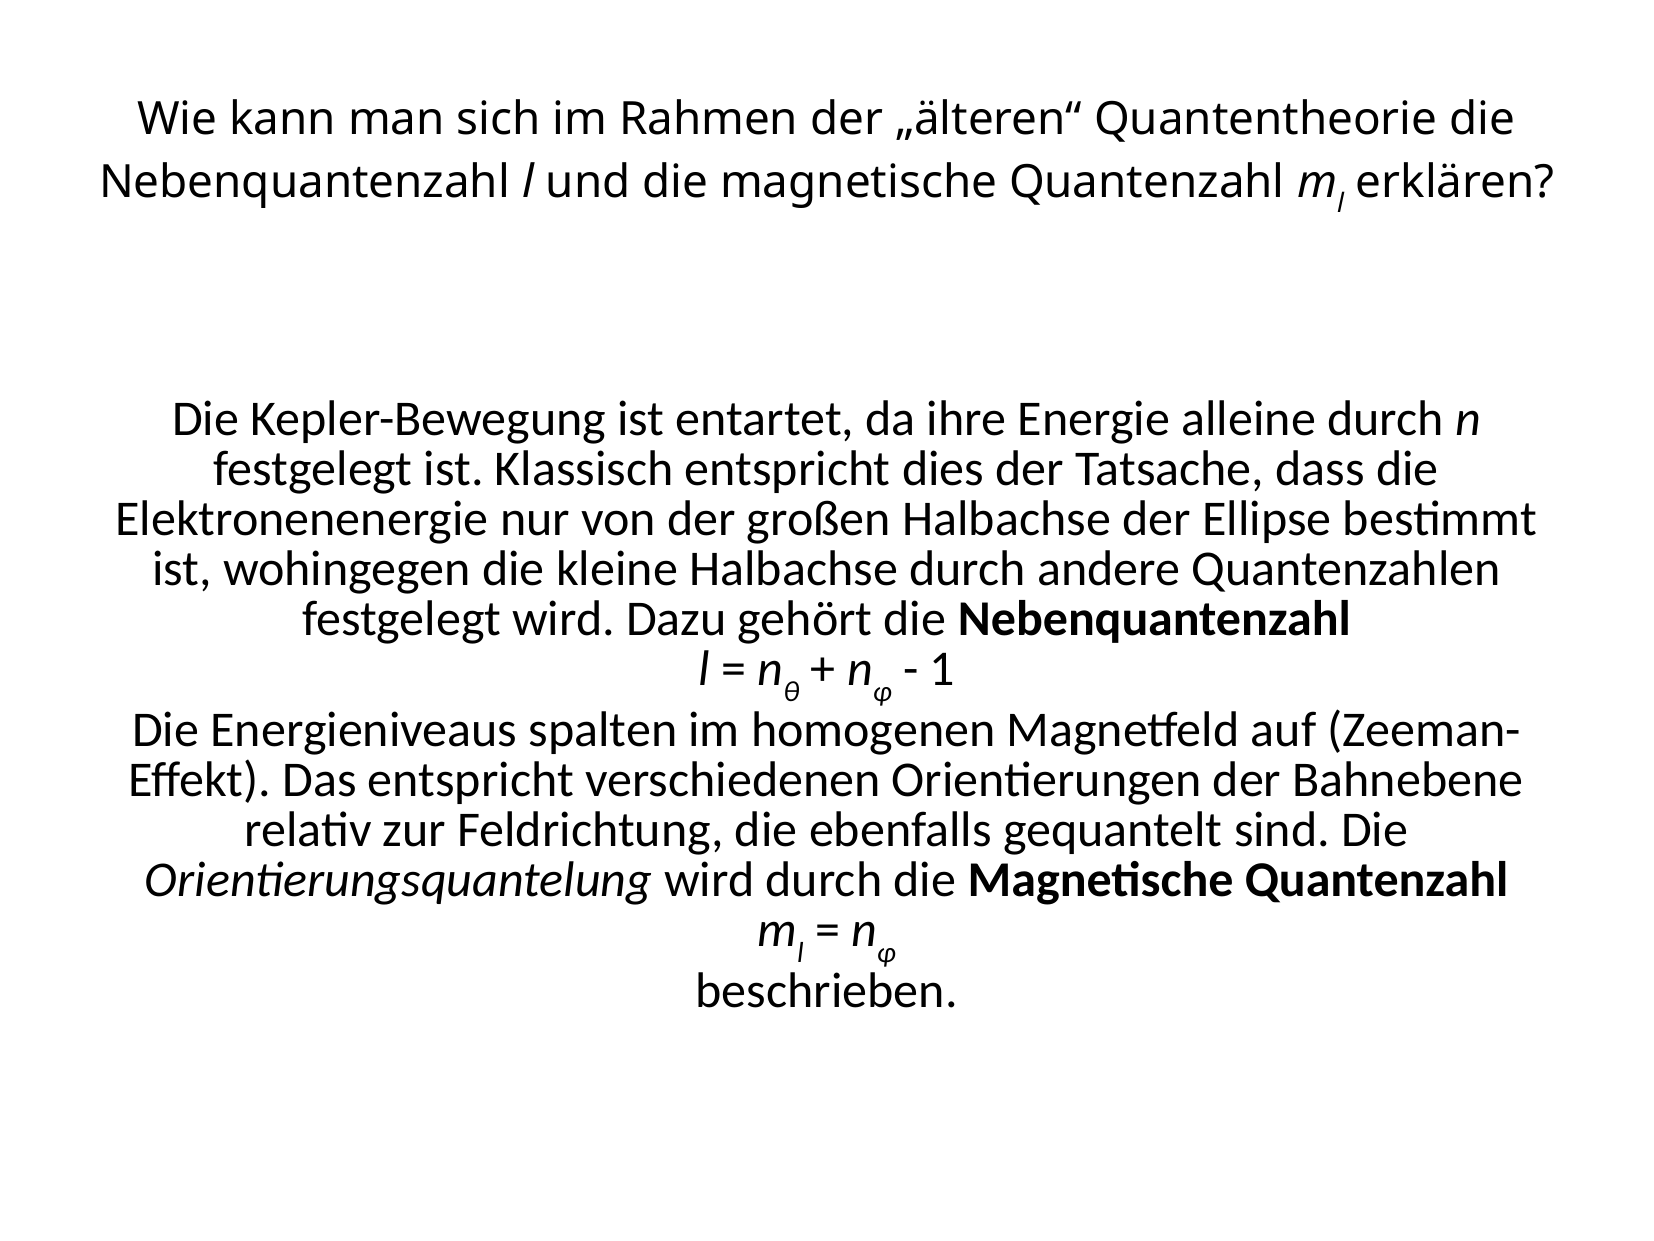

# Wie kann man sich im Rahmen der „älteren“ Quantentheorie die Nebenquantenzahl l und die magnetische Quantenzahl ml erklären?
Die Kepler-Bewegung ist entartet, da ihre Energie alleine durch n festgelegt ist. Klassisch entspricht dies der Tatsache, dass die Elektronenenergie nur von der großen Halbachse der Ellipse bestimmt ist, wohingegen die kleine Halbachse durch andere Quantenzahlen festgelegt wird. Dazu gehört die Nebenquantenzahl
l = nθ + nφ - 1
Die Energieniveaus spalten im homogenen Magnetfeld auf (Zeeman-Effekt). Das entspricht verschiedenen Orientierungen der Bahnebene relativ zur Feldrichtung, die ebenfalls gequantelt sind. Die Orientierungsquantelung wird durch die Magnetische Quantenzahl
ml = nφ
beschrieben.